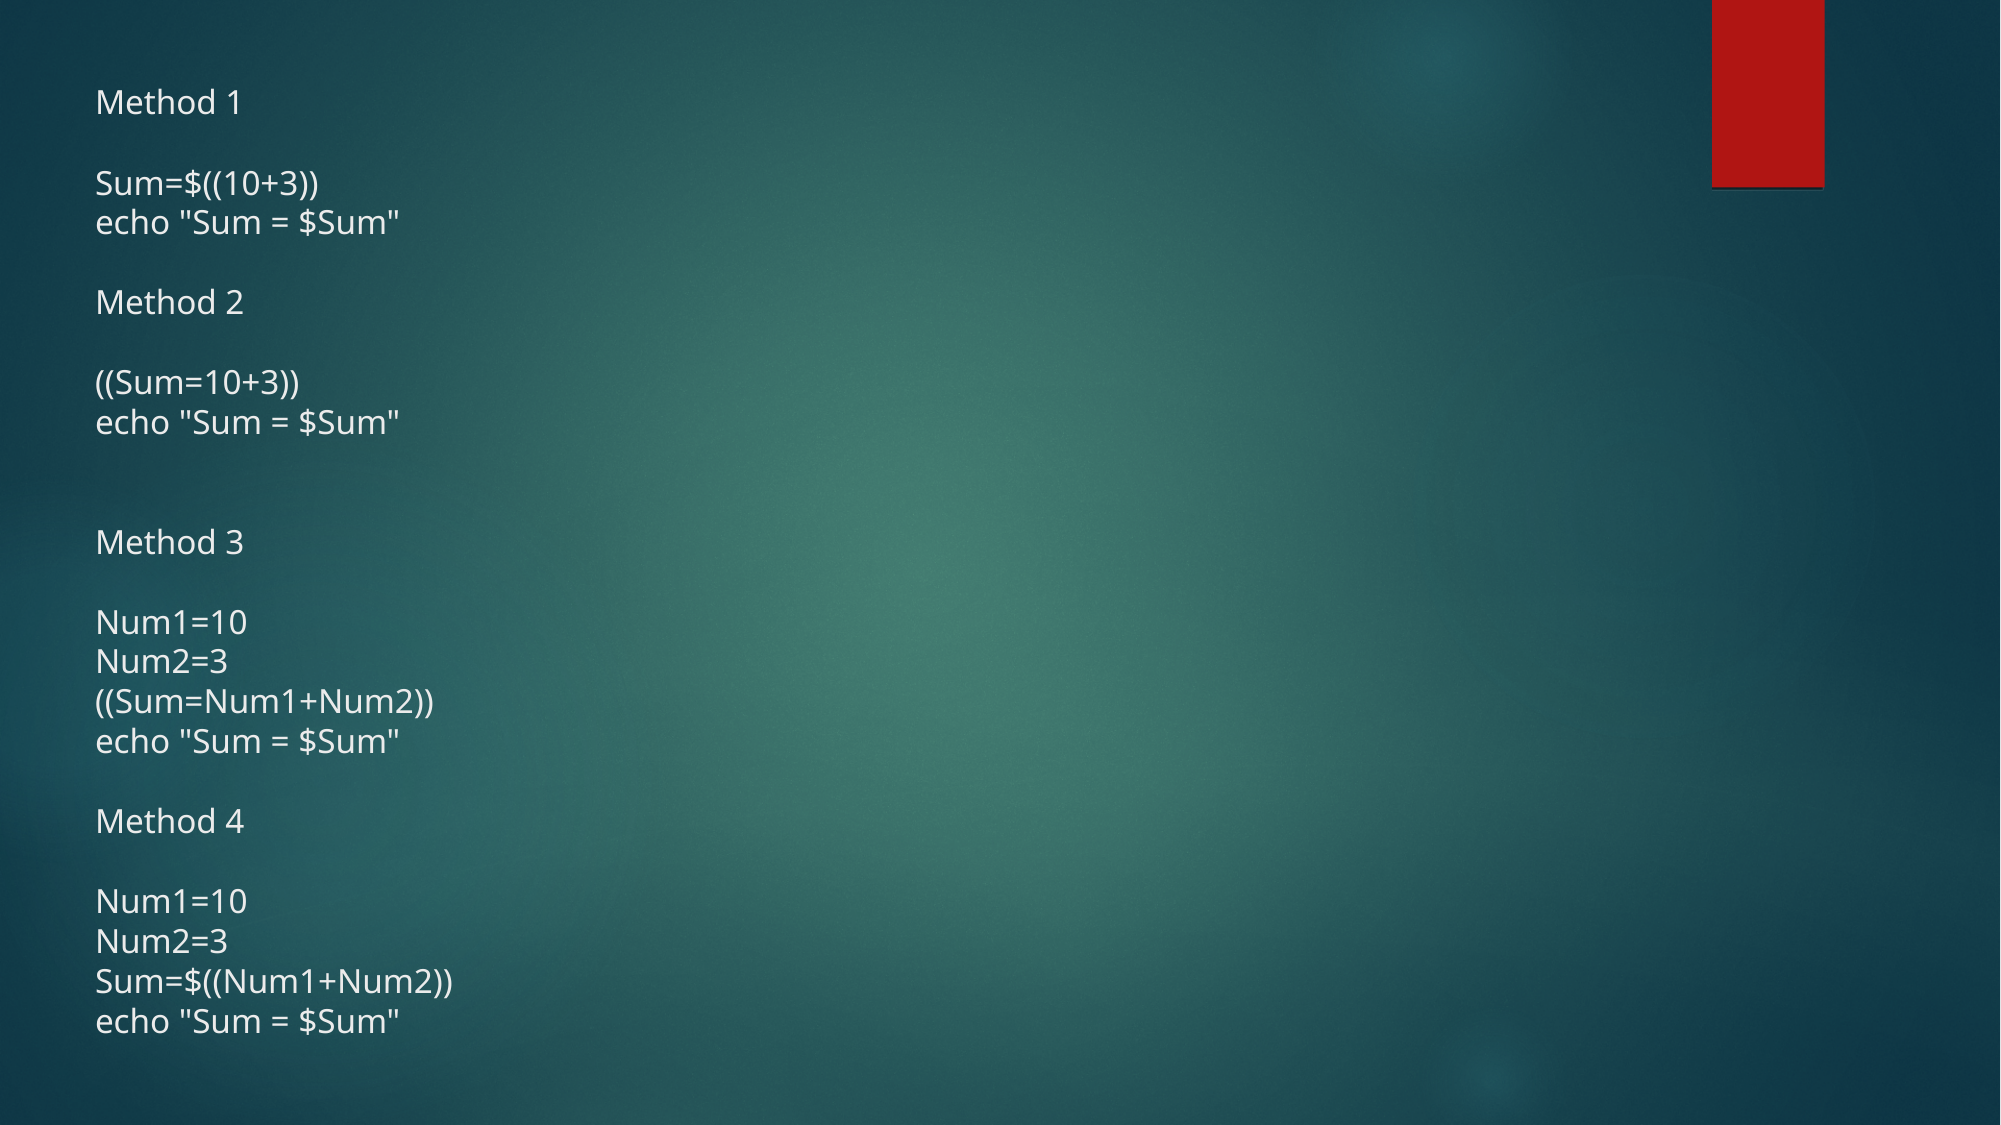

# Method 1 Sum=$((10+3))   echo "Sum = $Sum"   Method 2 ((Sum=10+3))   echo "Sum = $Sum"   Method 3 Num1=10   Num2=3   ((Sum=Num1+Num2))   echo "Sum = $Sum"   Method 4 Num1=10   Num2=3   Sum=$((Num1+Num2))   echo "Sum = $Sum"